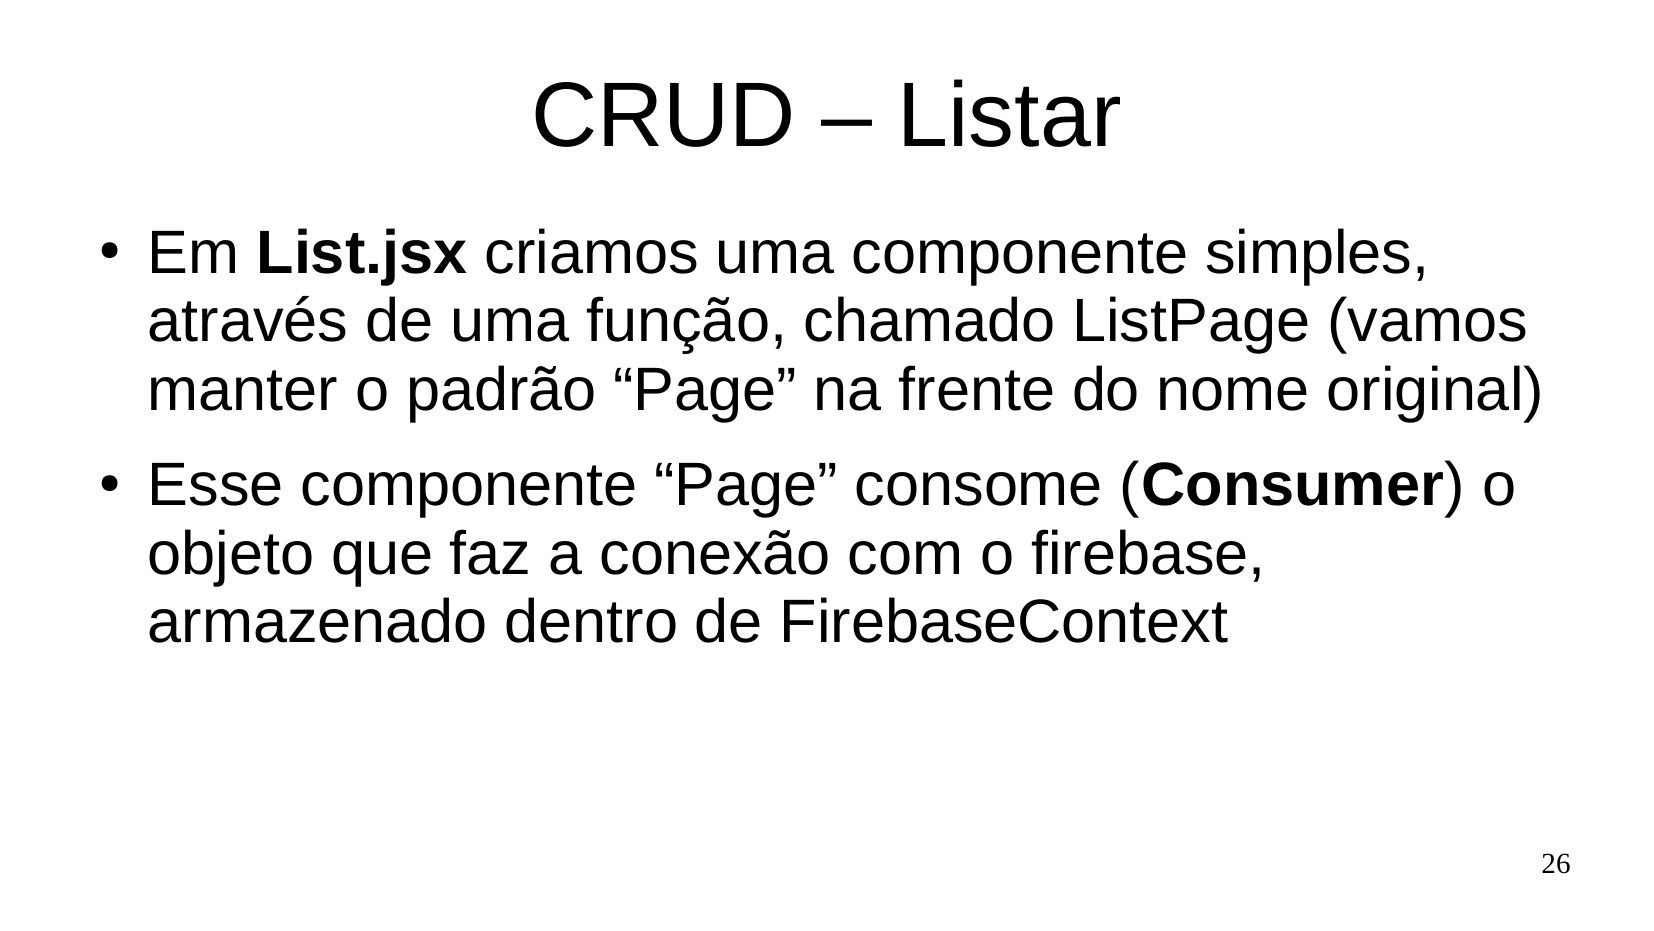

# CRUD – Listar
Em List.jsx criamos uma componente simples, através de uma função, chamado ListPage (vamos manter o padrão “Page” na frente do nome original)
Esse componente “Page” consome (Consumer) o objeto que faz a conexão com o firebase, armazenado dentro de FirebaseContext
26